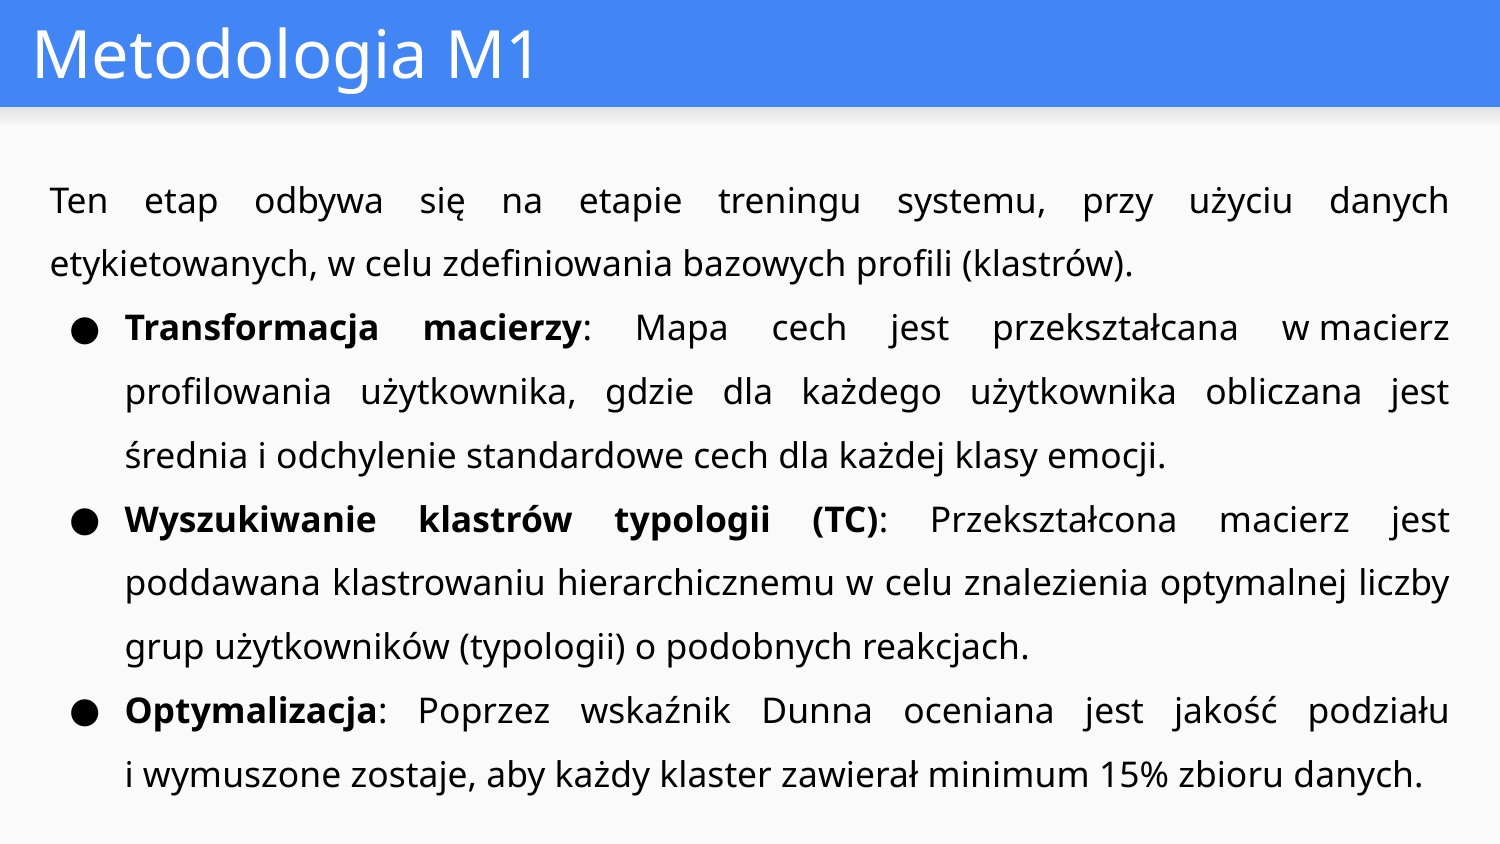

# Metodologia M1
Ten etap odbywa się na etapie treningu systemu, przy użyciu danych etykietowanych, w celu zdefiniowania bazowych profili (klastrów).
Transformacja macierzy: Mapa cech jest przekształcana w macierz profilowania użytkownika, gdzie dla każdego użytkownika obliczana jest średnia i odchylenie standardowe cech dla każdej klasy emocji.
Wyszukiwanie klastrów typologii (TC): Przekształcona macierz jest poddawana klastrowaniu hierarchicznemu w celu znalezienia optymalnej liczby grup użytkowników (typologii) o podobnych reakcjach.
Optymalizacja: Poprzez wskaźnik Dunna oceniana jest jakość podziału i wymuszone zostaje, aby każdy klaster zawierał minimum 15% zbioru danych.